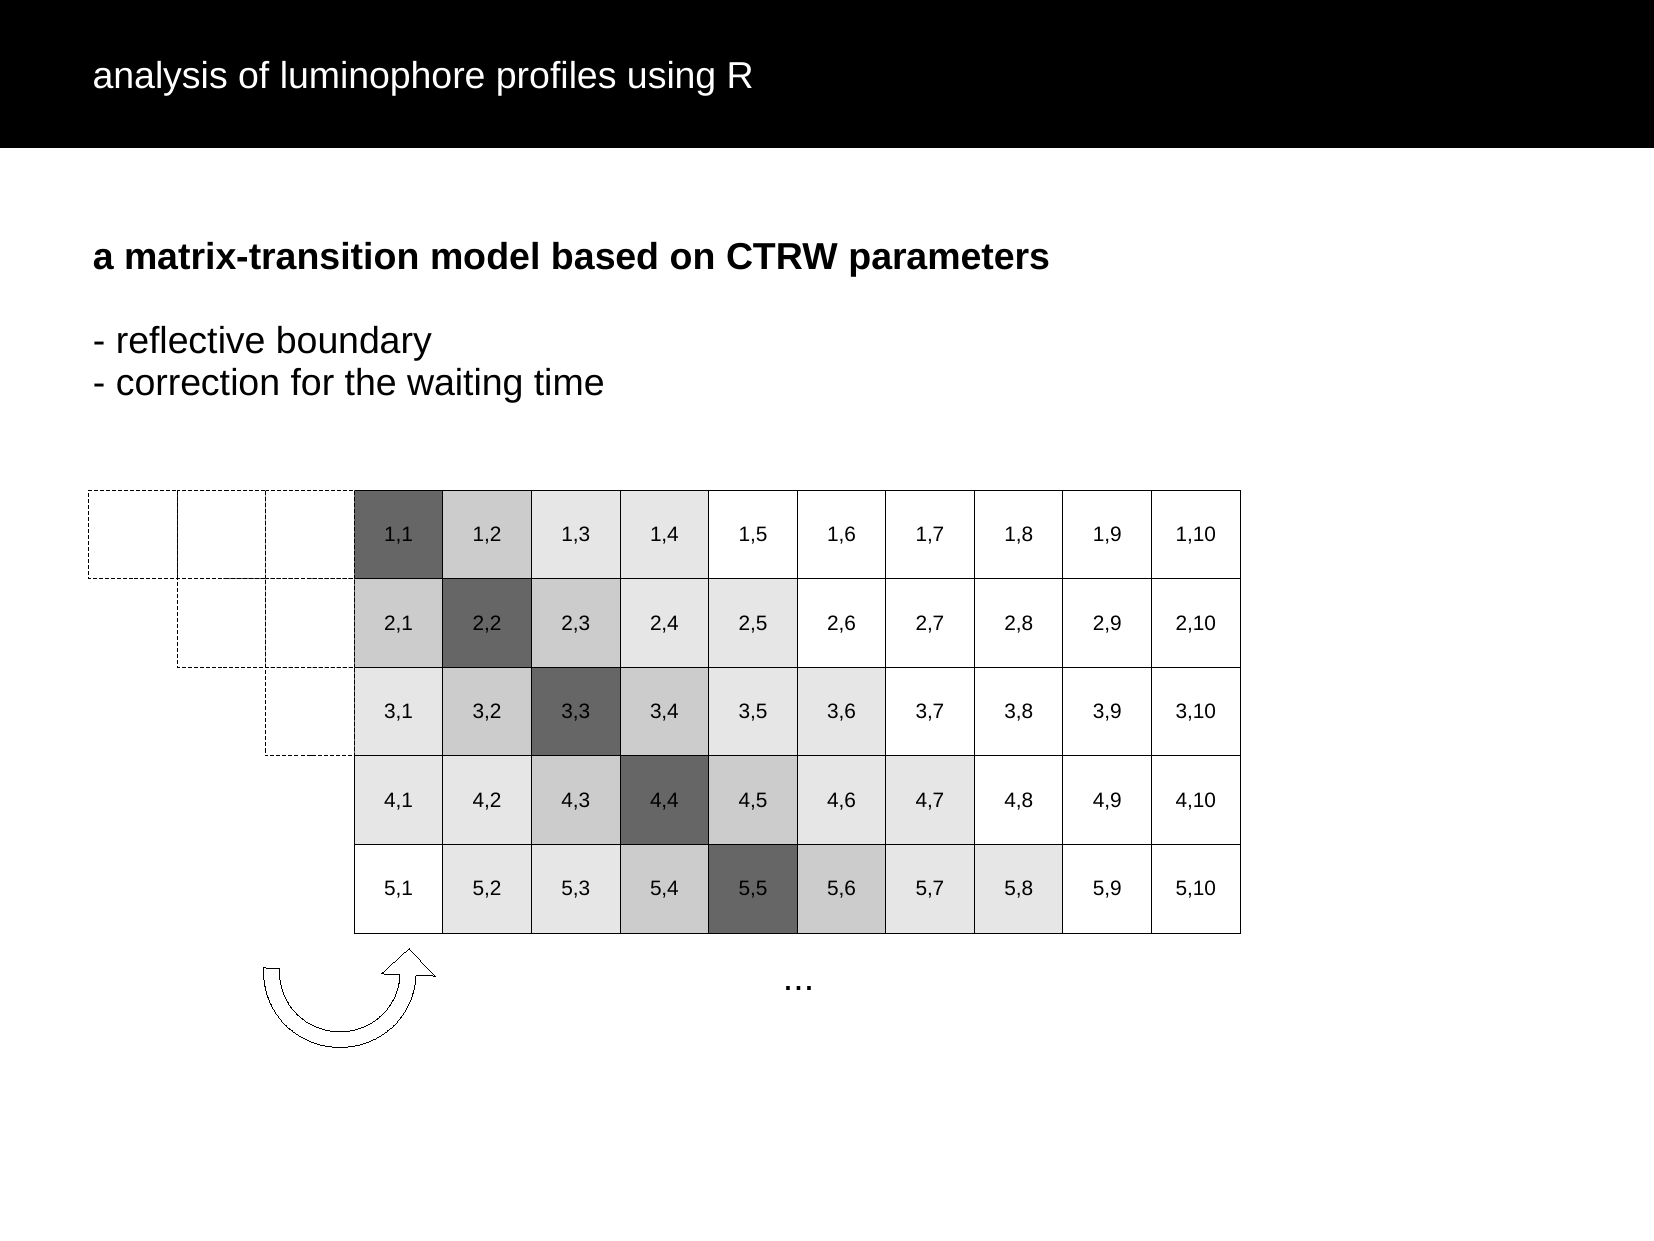

analysis of luminophore profiles using R
a matrix-transition model based on CTRW parameters
- reflective boundary
- correction for the waiting time
1,1
1,2
1,3
1,4
1,5
1,6
1,7
1,8
1,9
1,10
2,1
2,2
2,3
2,4
2,5
2,6
2,7
2,8
2,9
2,10
3,1
3,2
3,3
3,4
3,5
3,6
3,7
3,8
3,9
3,10
4,1
4,2
4,3
4,4
4,5
4,6
4,7
4,8
4,9
4,10
5,1
5,2
5,3
5,4
5,5
5,6
5,7
5,8
5,9
5,10
...